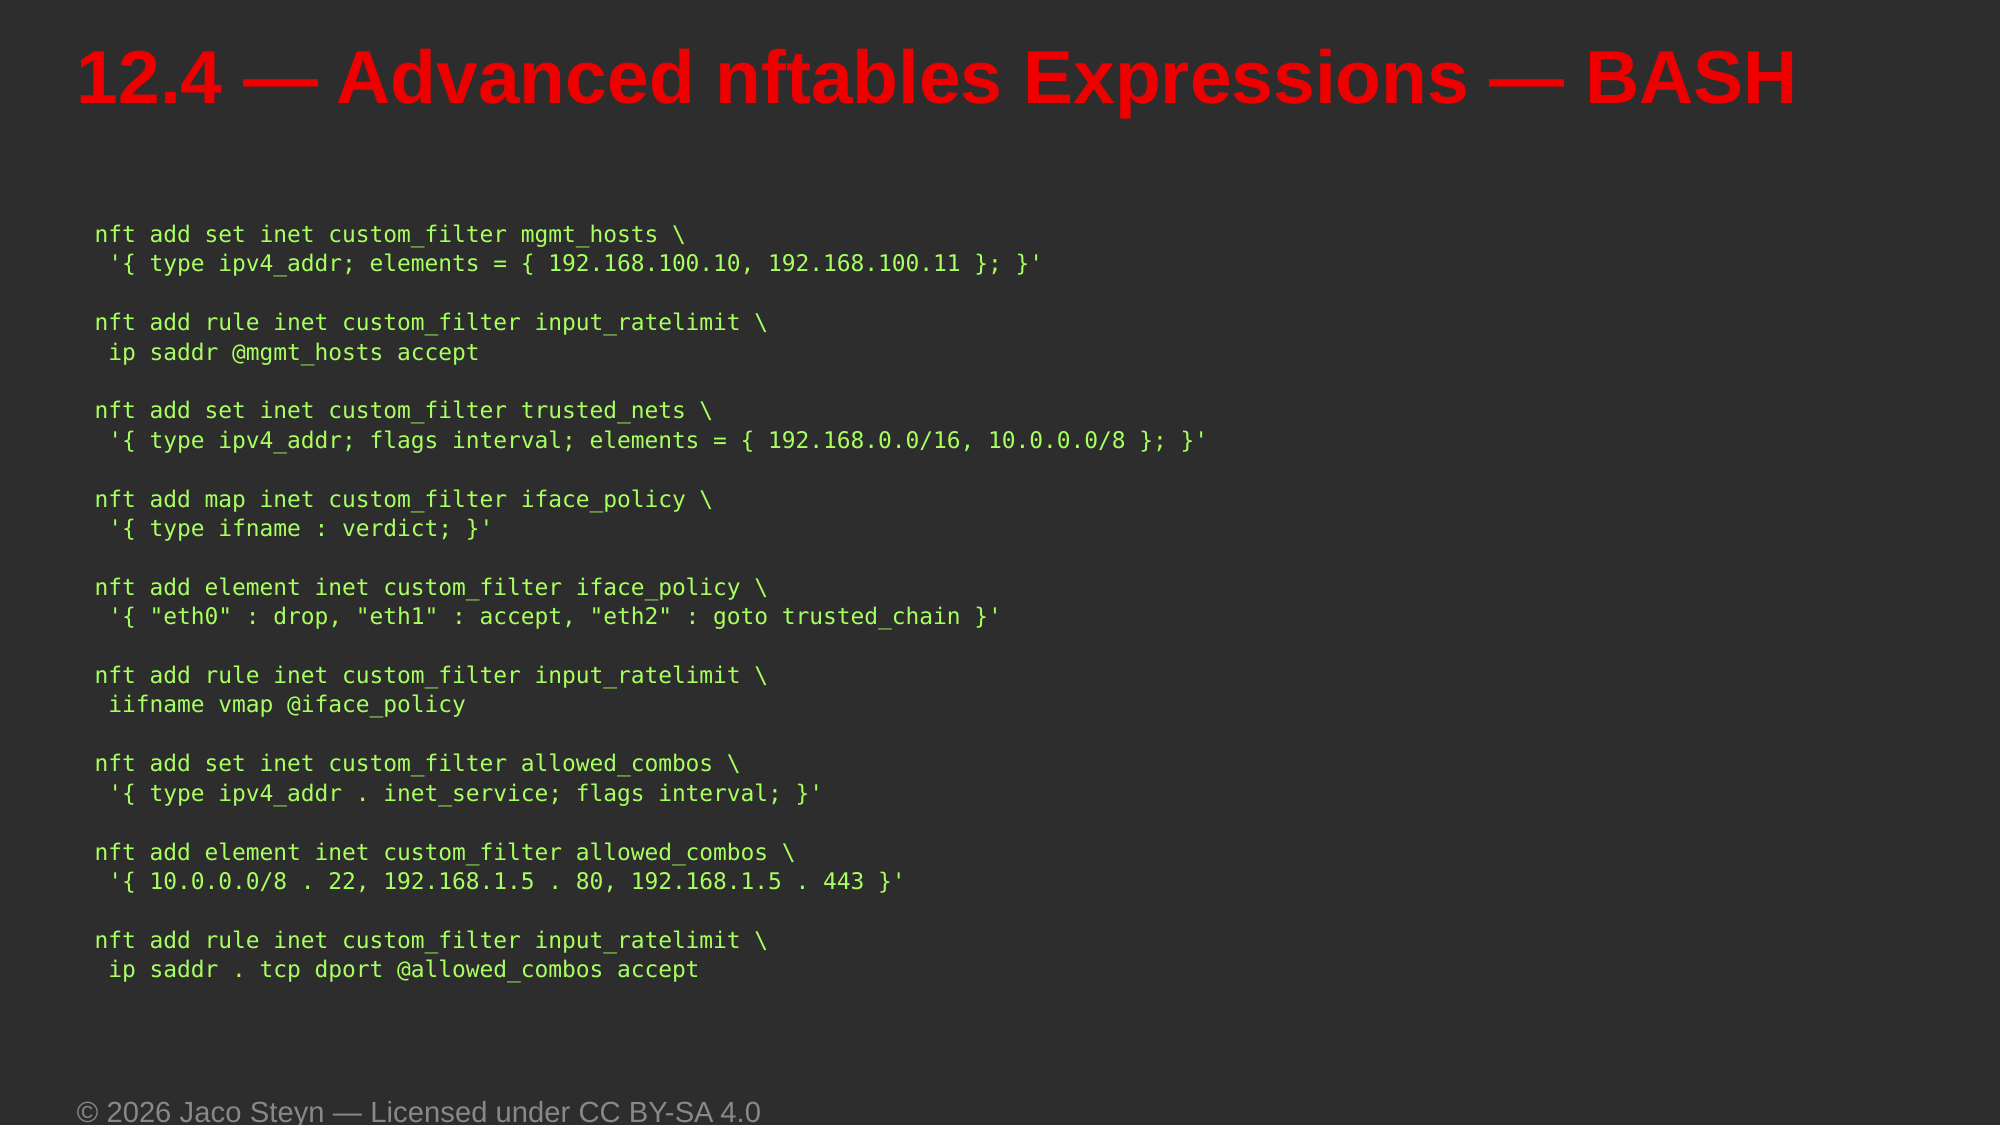

12.4 — Advanced nftables Expressions — BASH
nft add set inet custom_filter mgmt_hosts \
 '{ type ipv4_addr; elements = { 192.168.100.10, 192.168.100.11 }; }'
nft add rule inet custom_filter input_ratelimit \
 ip saddr @mgmt_hosts accept
nft add set inet custom_filter trusted_nets \
 '{ type ipv4_addr; flags interval; elements = { 192.168.0.0/16, 10.0.0.0/8 }; }'
nft add map inet custom_filter iface_policy \
 '{ type ifname : verdict; }'
nft add element inet custom_filter iface_policy \
 '{ "eth0" : drop, "eth1" : accept, "eth2" : goto trusted_chain }'
nft add rule inet custom_filter input_ratelimit \
 iifname vmap @iface_policy
nft add set inet custom_filter allowed_combos \
 '{ type ipv4_addr . inet_service; flags interval; }'
nft add element inet custom_filter allowed_combos \
 '{ 10.0.0.0/8 . 22, 192.168.1.5 . 80, 192.168.1.5 . 443 }'
nft add rule inet custom_filter input_ratelimit \
 ip saddr . tcp dport @allowed_combos accept
© 2026 Jaco Steyn — Licensed under CC BY-SA 4.0